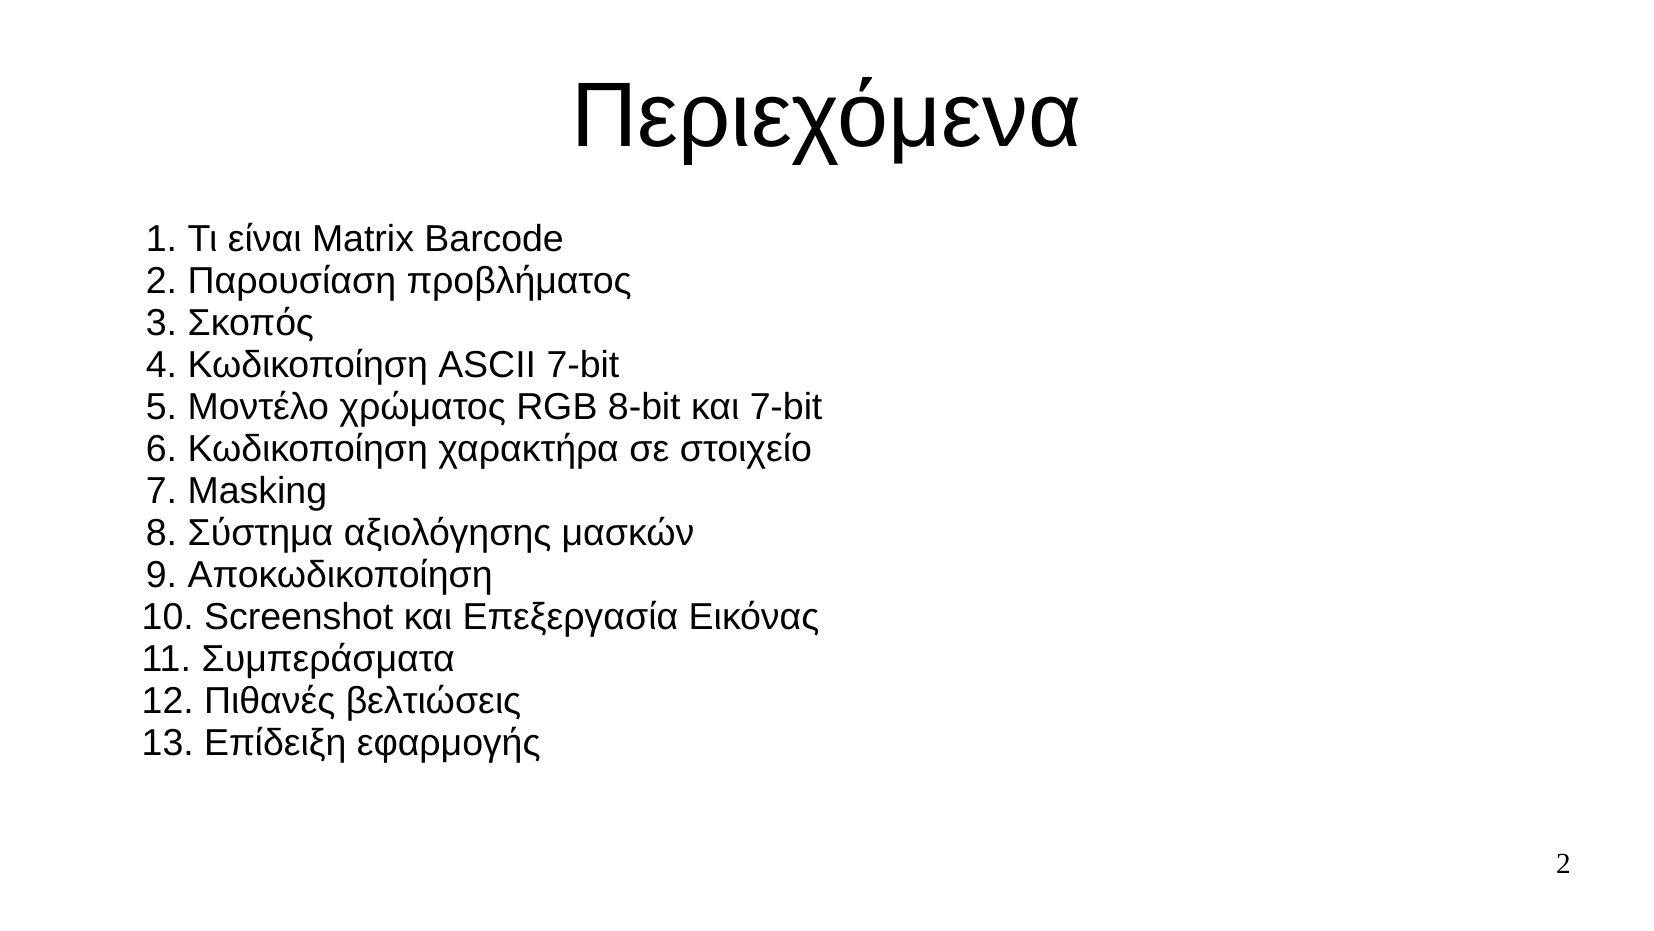

# Περιεχόμενα
 Τι είναι Matrix Barcode
 Παρουσίαση προβλήματος
 Σκοπός
 Κωδικοποίηση ASCII 7-bit
 Μοντέλο χρώματος RGB 8-bit και 7-bit
 Κωδικοποίηση χαρακτήρα σε στοιχείο
 Masking
 Σύστημα αξιολόγησης μασκών
 Αποκωδικοποίηση
 Screenshot και Επεξεργασία Εικόνας
 Συμπεράσματα
 Πιθανές βελτιώσεις
 Επίδειξη εφαρμογής
2